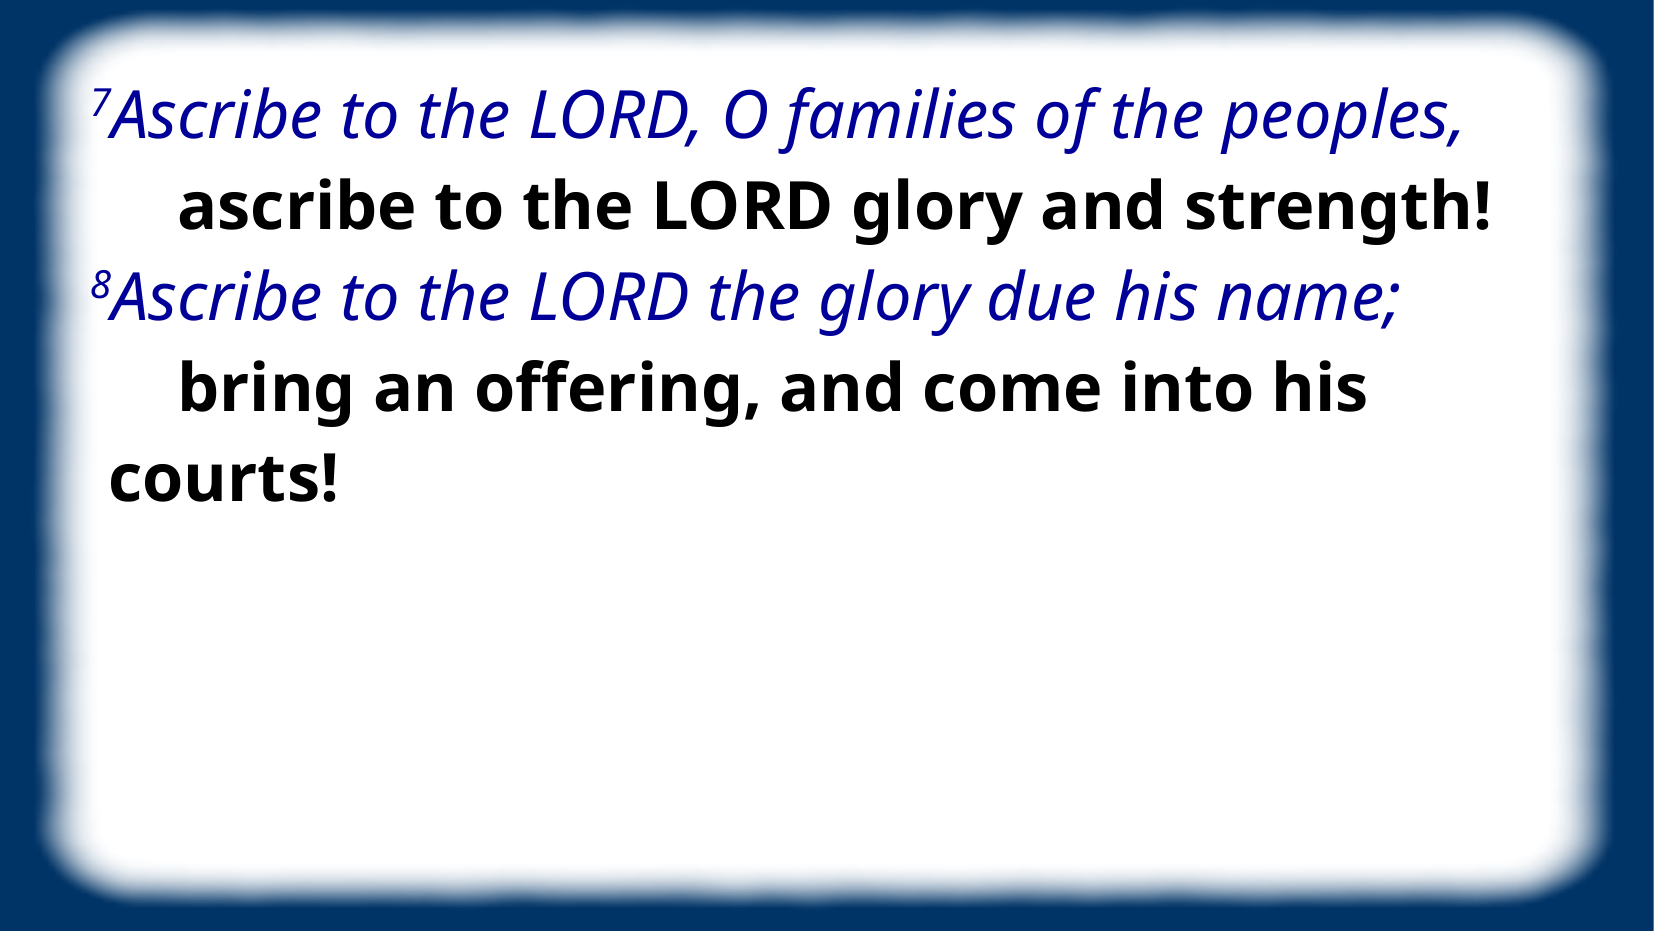

7Ascribe to the LORD, O families of the peoples,
 ascribe to the LORD glory and strength!
8Ascribe to the LORD the glory due his name;
 bring an offering, and come into his courts!